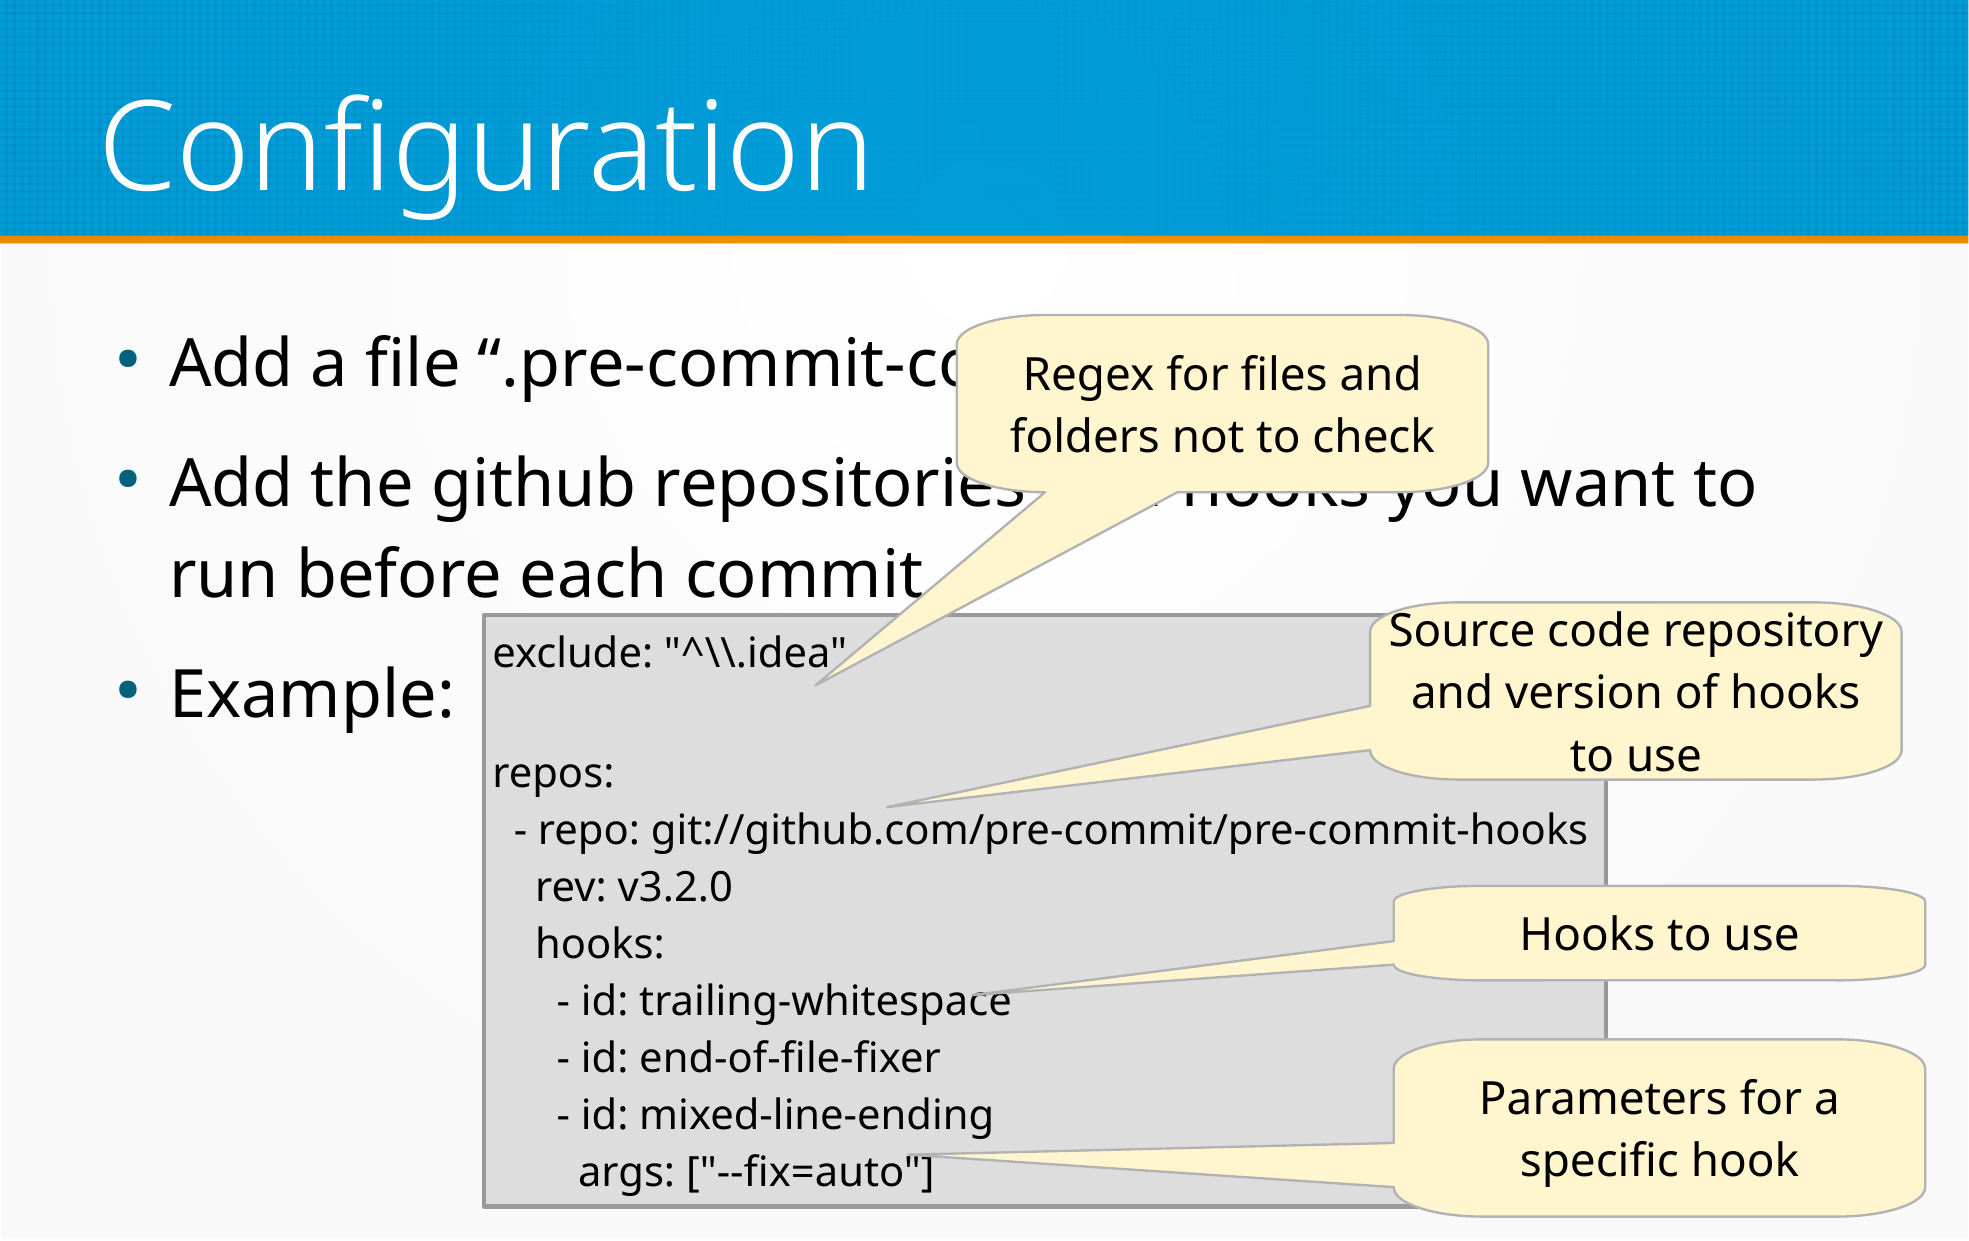

# Configuration
Add a file “.pre-commit-config”
Add the github repositories and hooks you want to run before each commit.
Example:
Regex for files and
folders not to check
Source code repository
and version of hooks
to use
exclude: "^\\.idea"
repos:
 - repo: git://github.com/pre-commit/pre-commit-hooks
 rev: v3.2.0
 hooks:
 - id: trailing-whitespace
 - id: end-of-file-fixer
 - id: mixed-line-ending
 args: ["--fix=auto"]
Hooks to use
Parameters for a
specific hook